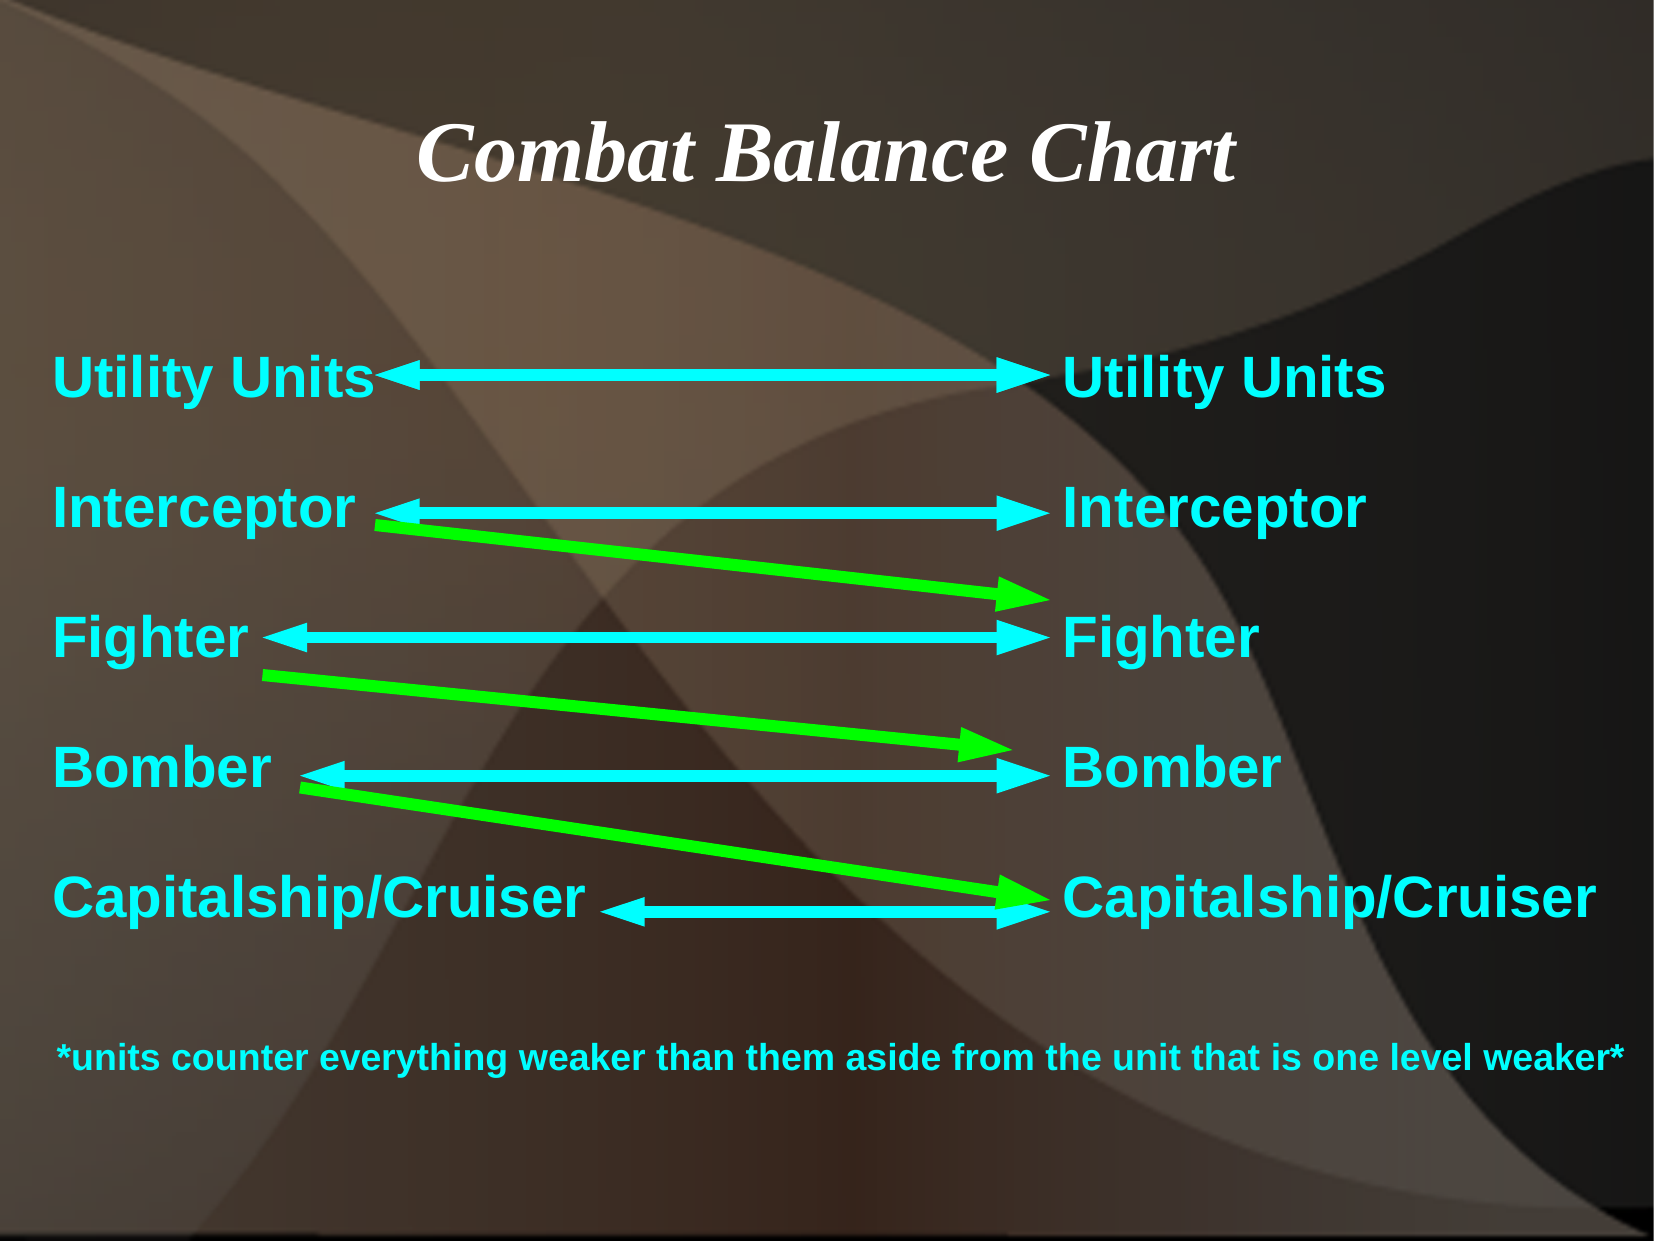

# Combat Balance Chart
Utility Units
Interceptor
Fighter
Bomber
Capitalship/Cruiser
Utility Units
Interceptor
Fighter
Bomber
Capitalship/Cruiser
*units counter everything weaker than them aside from the unit that is one level weaker*